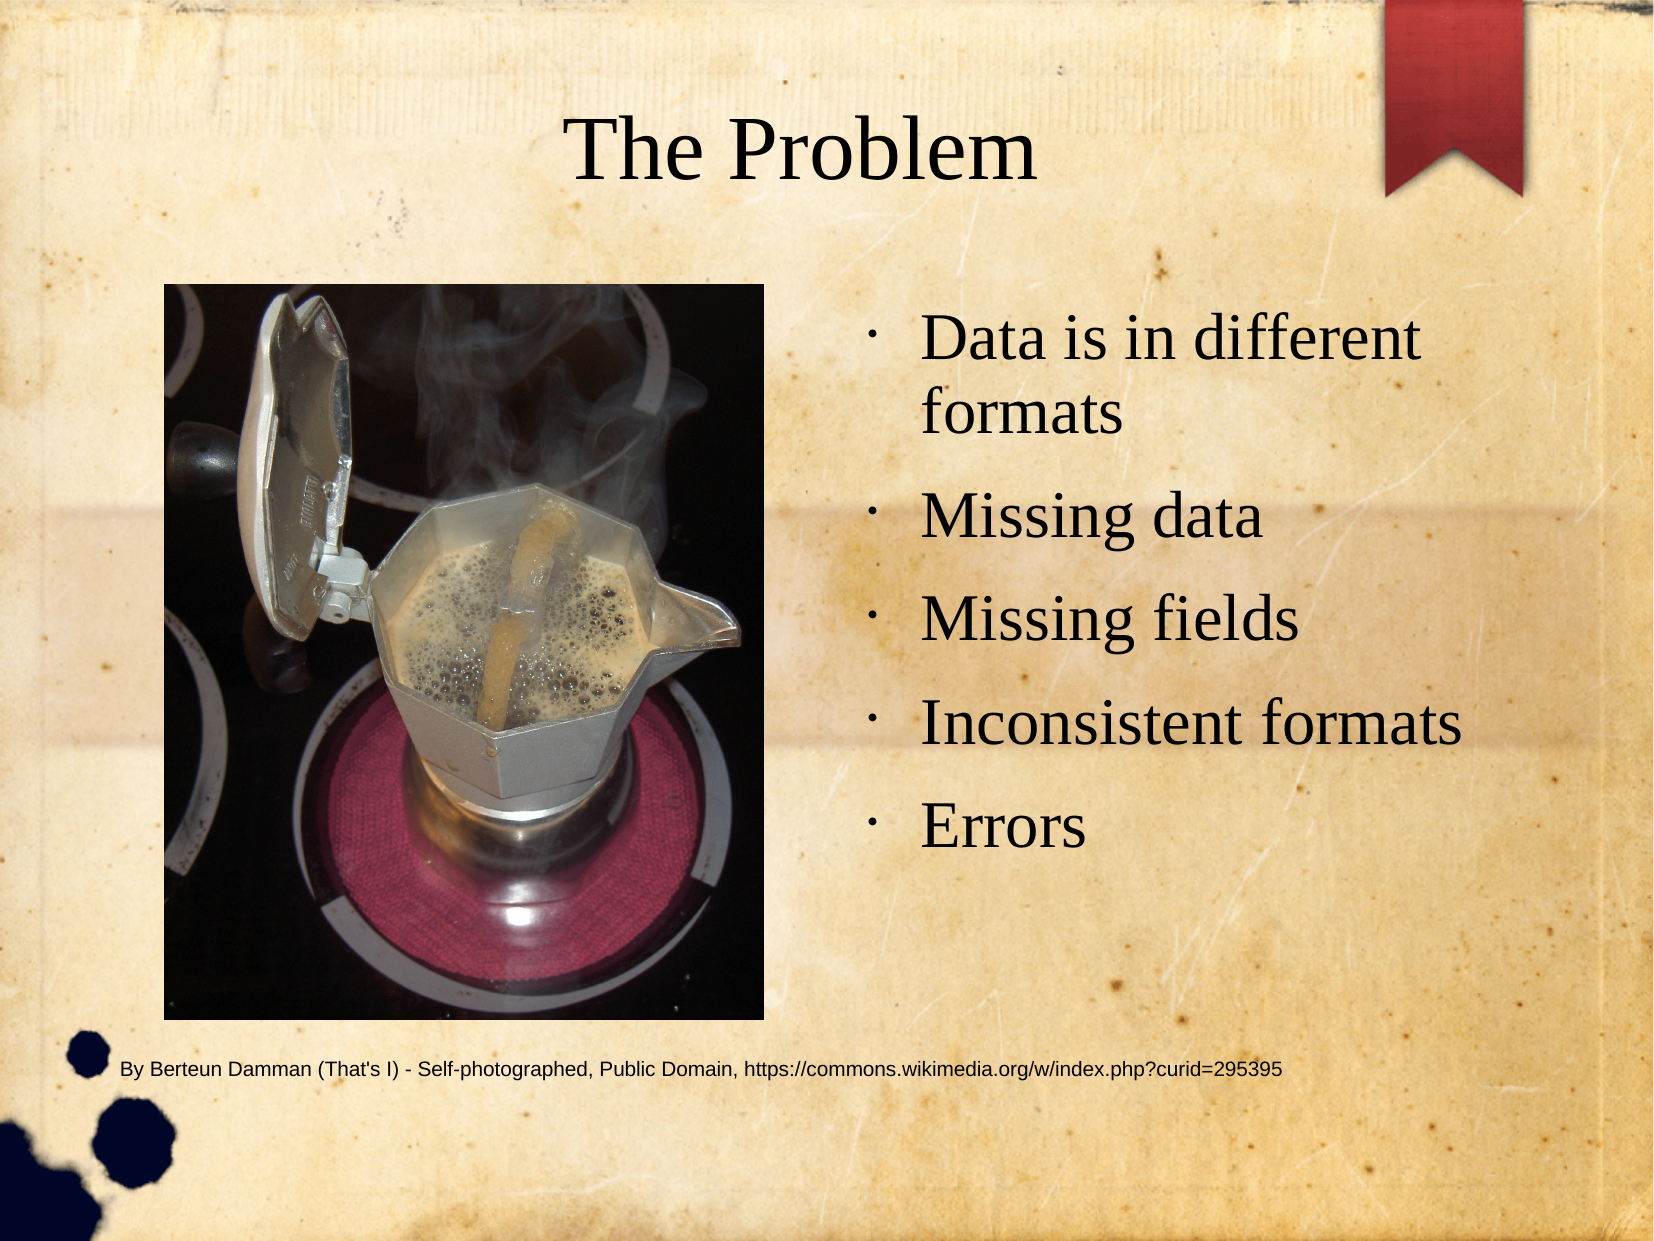

# The Problem
Data is in different formats
Missing data
Missing fields
Inconsistent formats
Errors
By Berteun Damman (That's I) - Self-photographed, Public Domain, https://commons.wikimedia.org/w/index.php?curid=295395